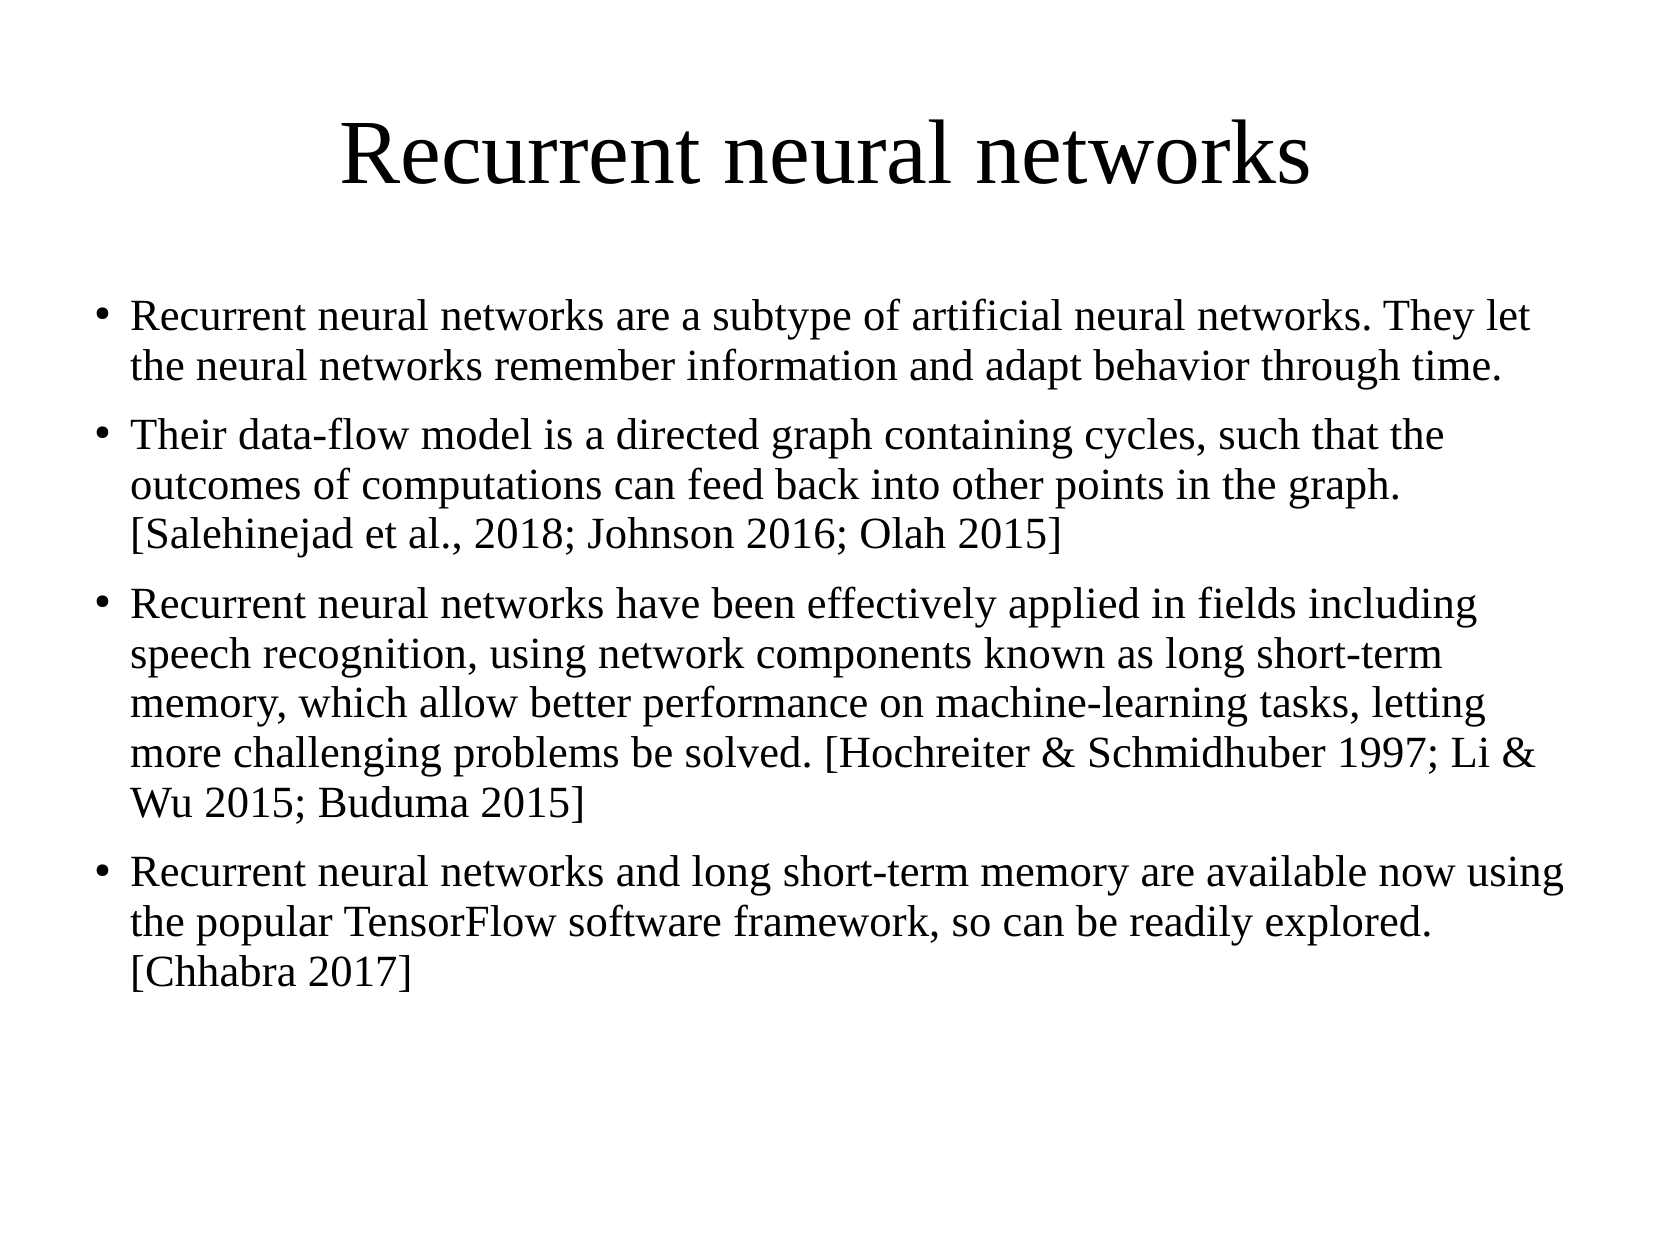

# Recurrent neural networks
Recurrent neural networks are a subtype of artificial neural networks. They let the neural networks remember information and adapt behavior through time.
Their data-flow model is a directed graph containing cycles, such that the outcomes of computations can feed back into other points in the graph. [Salehinejad et al., 2018; Johnson 2016; Olah 2015]
Recurrent neural networks have been effectively applied in fields including speech recognition, using network components known as long short-term memory, which allow better performance on machine-learning tasks, letting more challenging problems be solved. [Hochreiter & Schmidhuber 1997; Li & Wu 2015; Buduma 2015]
Recurrent neural networks and long short-term memory are available now using the popular TensorFlow software framework, so can be readily explored. [Chhabra 2017]